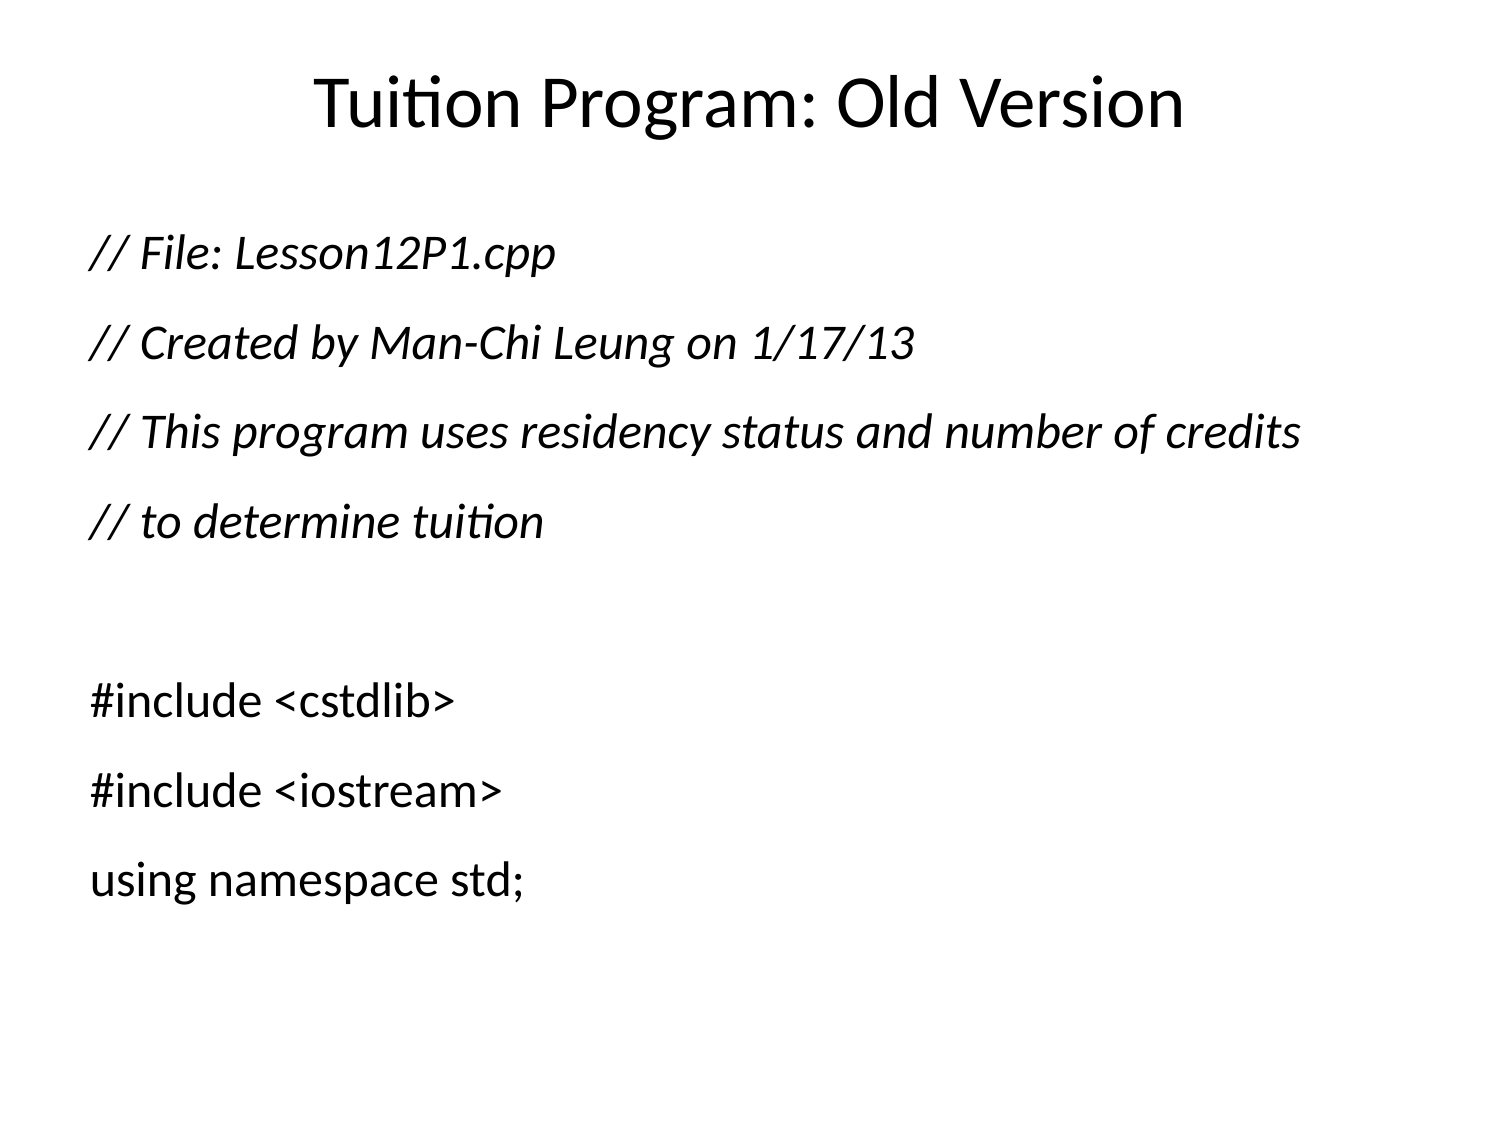

# Tuition Program: Old Version
// File: Lesson12P1.cpp
// Created by Man-Chi Leung on 1/17/13
// This program uses residency status and number of credits
// to determine tuition
#include <cstdlib>
#include <iostream>
using namespace std;